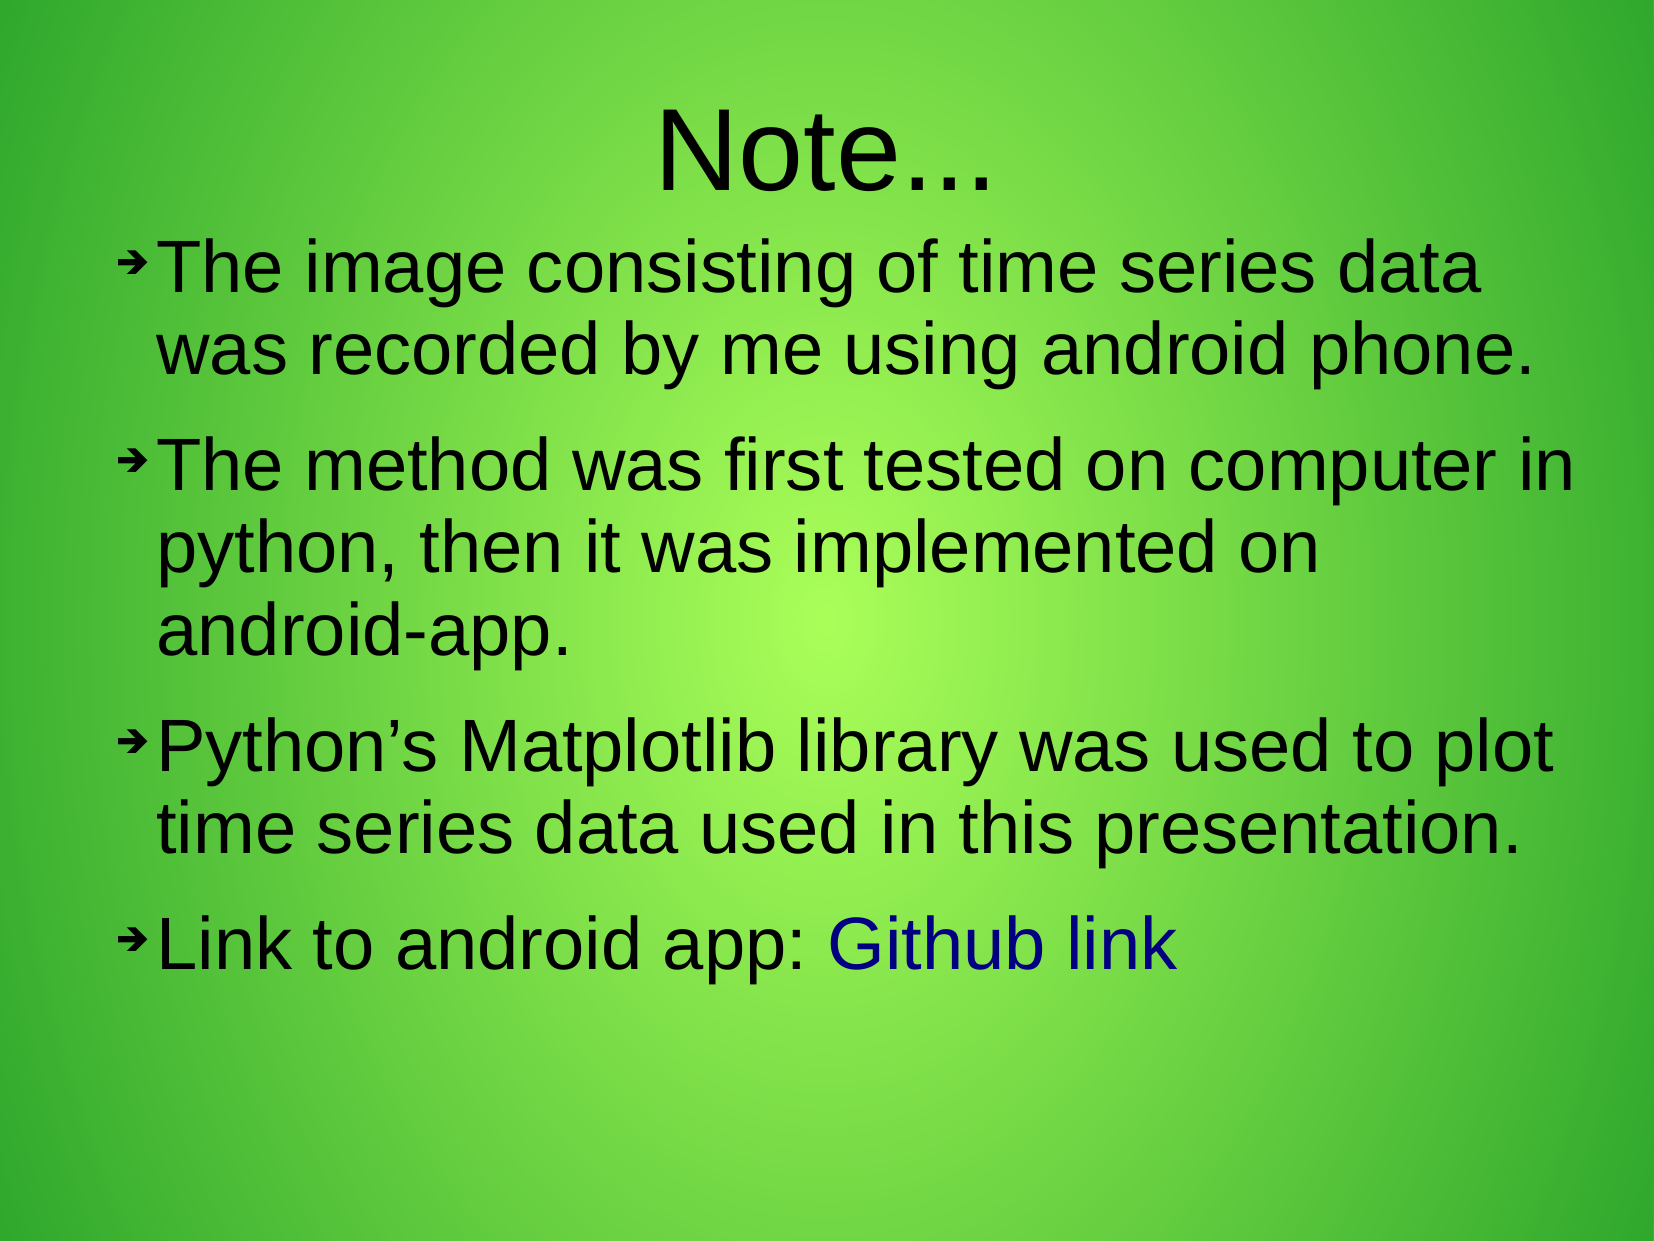

# Note...
The image consisting of time series data was recorded by me using android phone.
The method was first tested on computer in python, then it was implemented on android-app.
Python’s Matplotlib library was used to plot time series data used in this presentation.
Link to android app: Github link